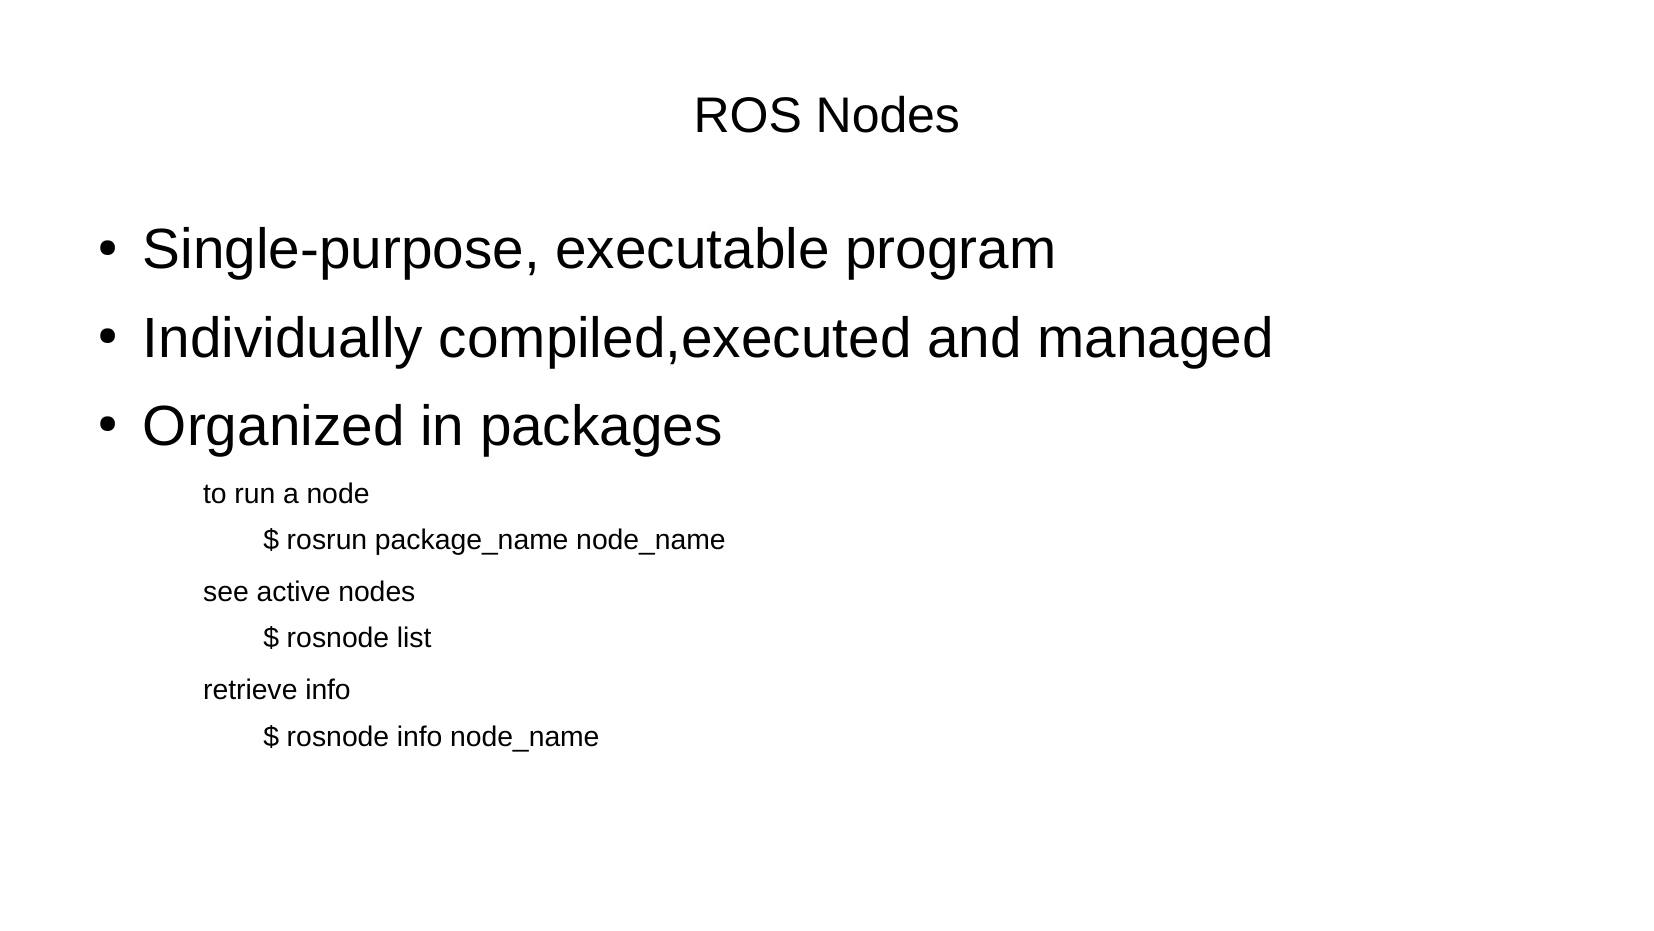

# ROS Nodes
Single-purpose, executable program
Individually compiled,executed and managed
Organized in packages
to run a node
$ rosrun package_name node_name
see active nodes
$ rosnode list
retrieve info
$ rosnode info node_name